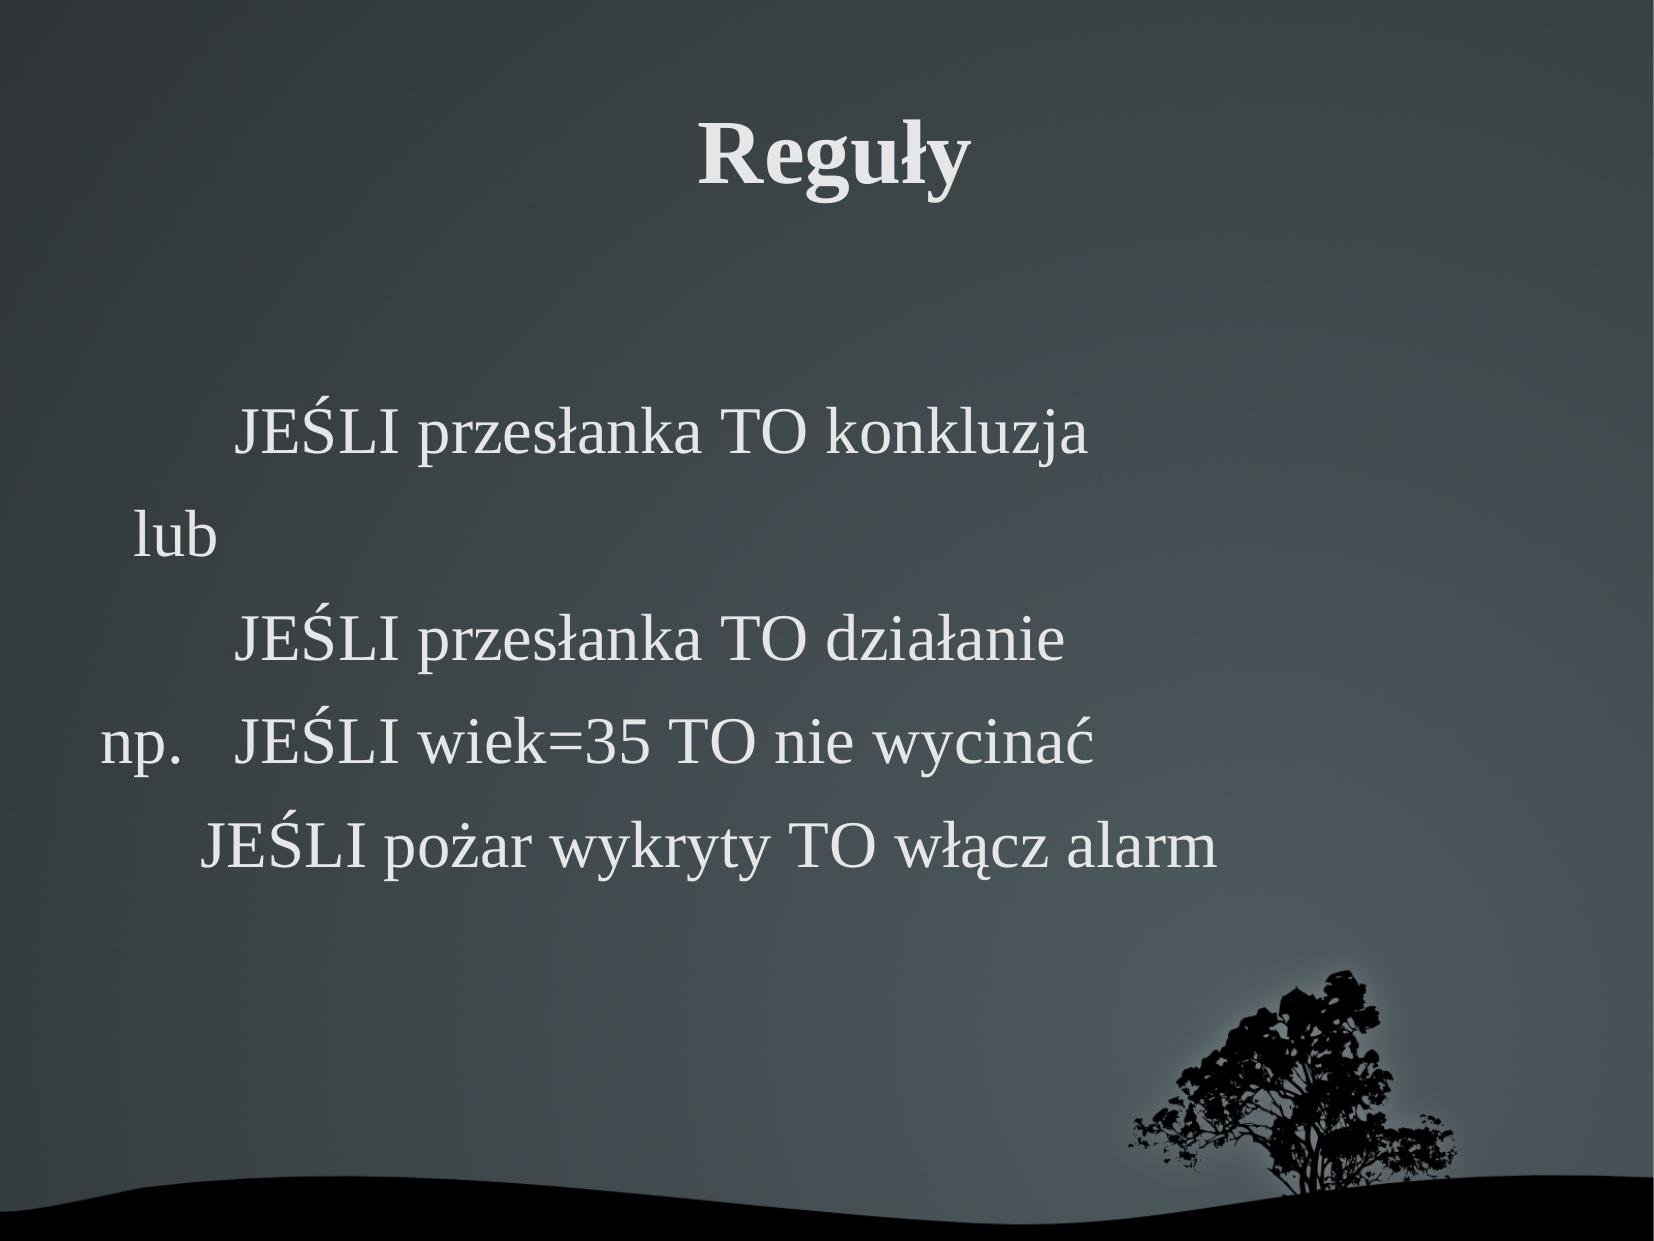

# Reguły
 JEŚLI przesłanka TO konkluzja
 lub
 JEŚLI przesłanka TO działanie
np. JEŚLI wiek=35 TO nie wycinać
 JEŚLI pożar wykryty TO włącz alarm